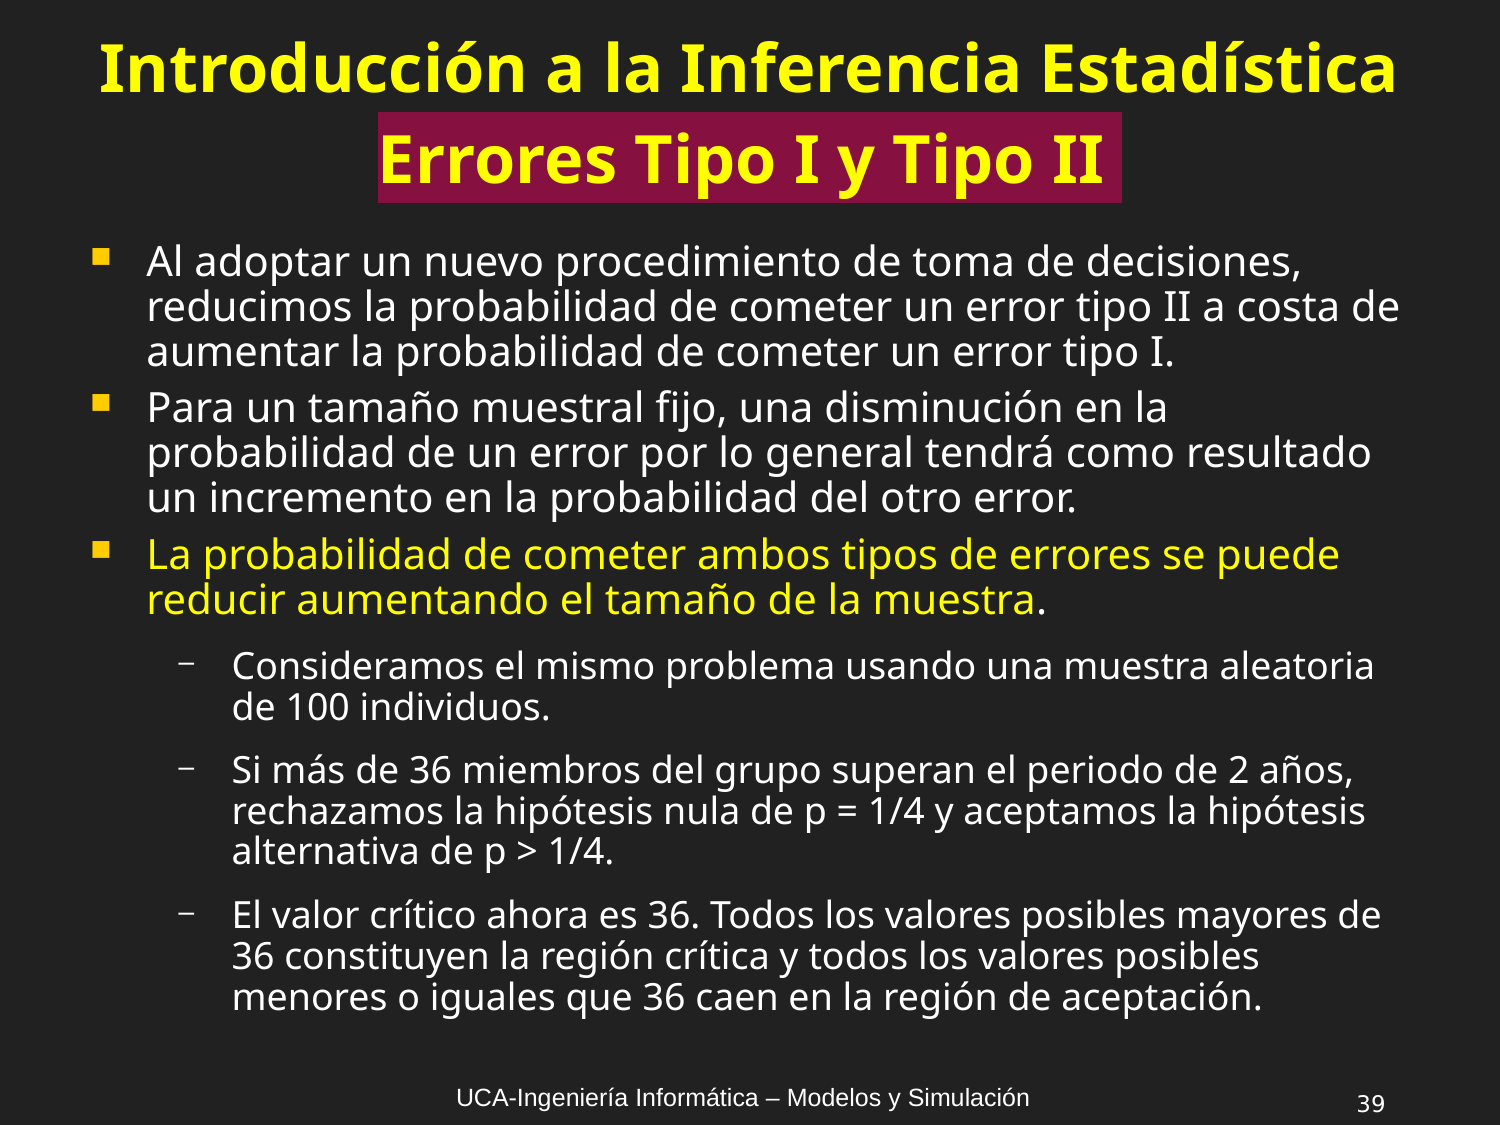

# Introducción a la Inferencia Estadística Errores Tipo I y Tipo II
Al adoptar un nuevo procedimiento de toma de decisiones, reducimos la probabilidad de cometer un error tipo II a costa de aumentar la probabilidad de cometer un error tipo I.
Para un tamaño muestral fijo, una disminución en la probabilidad de un error por lo general tendrá como resultado un incremento en la probabilidad del otro error.
La probabilidad de cometer ambos tipos de errores se puede reducir aumentando el tamaño de la muestra.
Consideramos el mismo problema usando una muestra aleatoria de 100 individuos.
Si más de 36 miembros del grupo superan el periodo de 2 años, rechazamos la hipótesis nula de p = 1/4 y aceptamos la hipótesis alternativa de p > 1/4.
El valor crítico ahora es 36. Todos los valores posibles mayores de 36 constituyen la región crítica y todos los valores posibles menores o iguales que 36 caen en la región de aceptación.